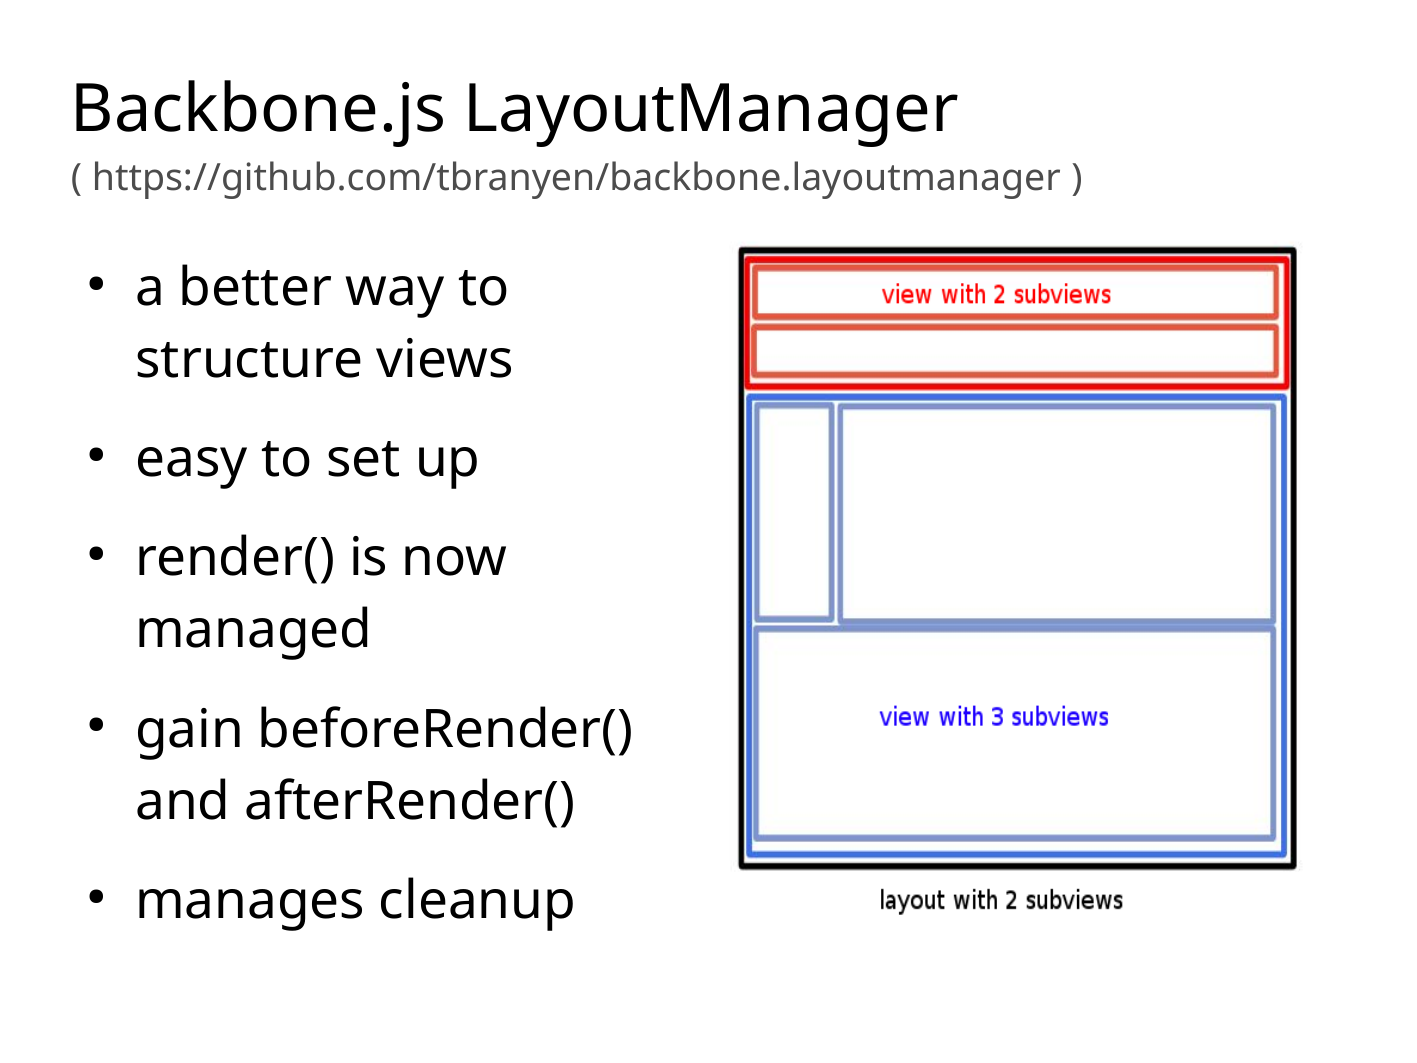

# Backbone.js LayoutManager ( https://github.com/tbranyen/backbone.layoutmanager )
a better way to structure views
easy to set up
render() is now managed
gain beforeRender() and afterRender()
manages cleanup